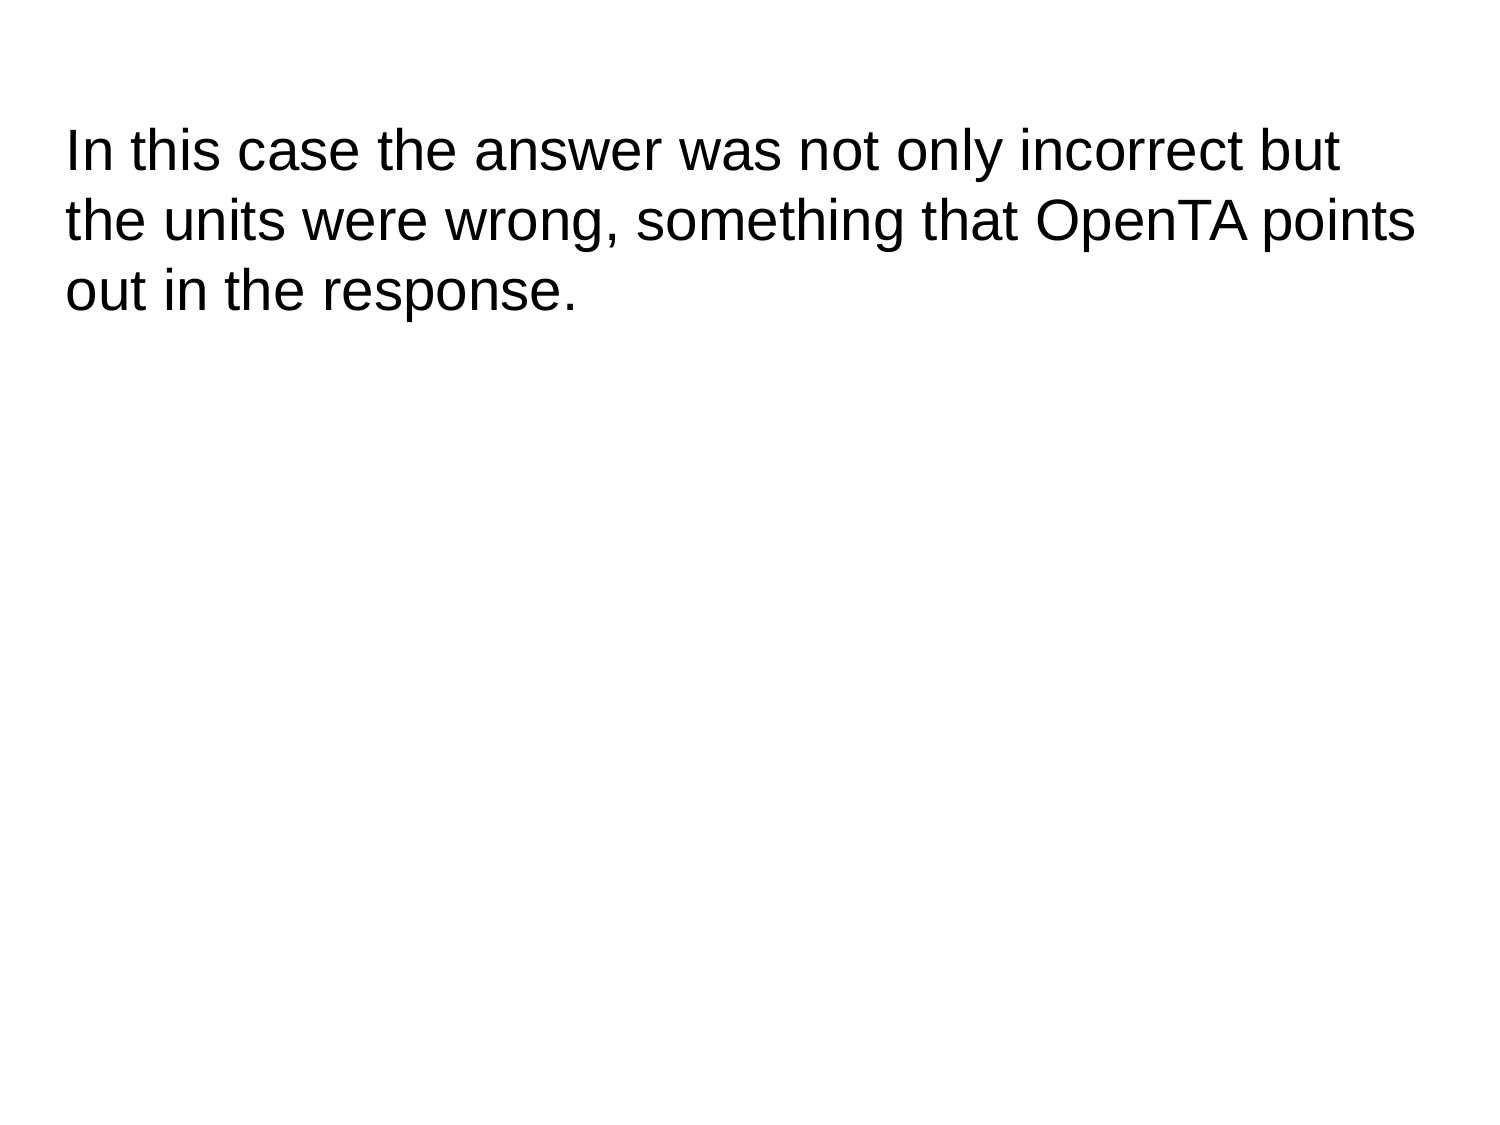

In this case the answer was not only incorrect but the units were wrong, something that OpenTA points out in the response.